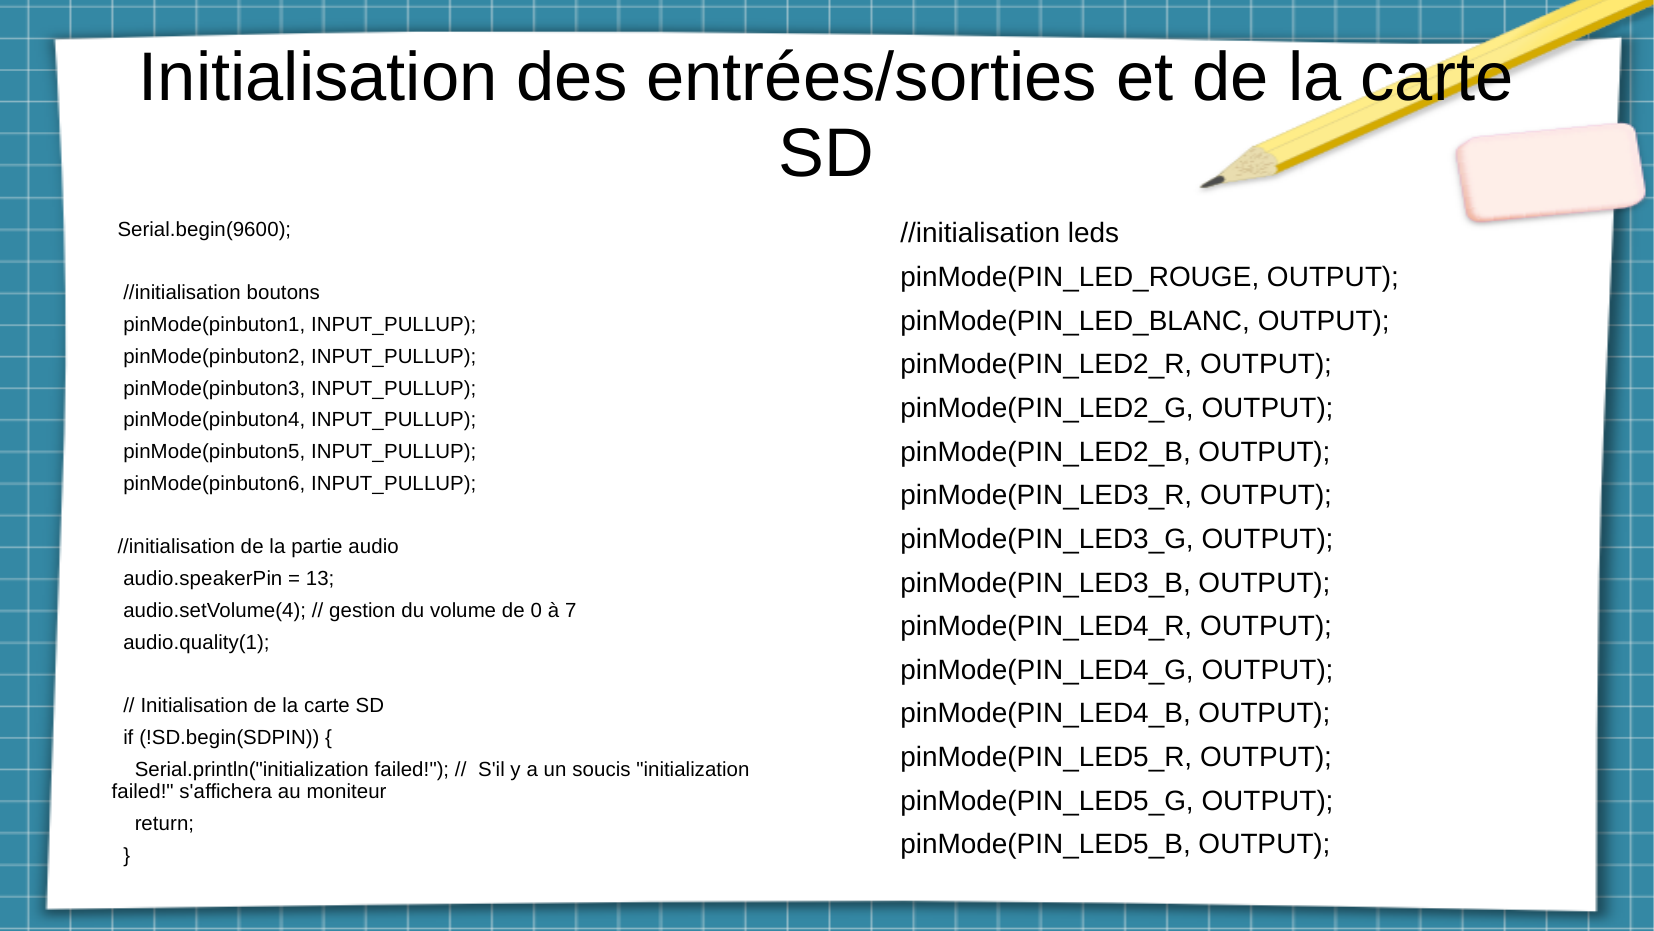

# Initialisation des entrées/sorties et de la carte SD
 Serial.begin(9600);
 //initialisation boutons
 pinMode(pinbuton1, INPUT_PULLUP);
 pinMode(pinbuton2, INPUT_PULLUP);
 pinMode(pinbuton3, INPUT_PULLUP);
 pinMode(pinbuton4, INPUT_PULLUP);
 pinMode(pinbuton5, INPUT_PULLUP);
 pinMode(pinbuton6, INPUT_PULLUP);
 //initialisation de la partie audio
 audio.speakerPin = 13;
 audio.setVolume(4); // gestion du volume de 0 à 7
 audio.quality(1);
 // Initialisation de la carte SD
 if (!SD.begin(SDPIN)) {
 Serial.println("initialization failed!"); // S'il y a un soucis "initialization failed!" s'affichera au moniteur
 return;
 }
 //initialisation leds
 pinMode(PIN_LED_ROUGE, OUTPUT);
 pinMode(PIN_LED_BLANC, OUTPUT);
 pinMode(PIN_LED2_R, OUTPUT);
 pinMode(PIN_LED2_G, OUTPUT);
 pinMode(PIN_LED2_B, OUTPUT);
 pinMode(PIN_LED3_R, OUTPUT);
 pinMode(PIN_LED3_G, OUTPUT);
 pinMode(PIN_LED3_B, OUTPUT);
 pinMode(PIN_LED4_R, OUTPUT);
 pinMode(PIN_LED4_G, OUTPUT);
 pinMode(PIN_LED4_B, OUTPUT);
 pinMode(PIN_LED5_R, OUTPUT);
 pinMode(PIN_LED5_G, OUTPUT);
 pinMode(PIN_LED5_B, OUTPUT);